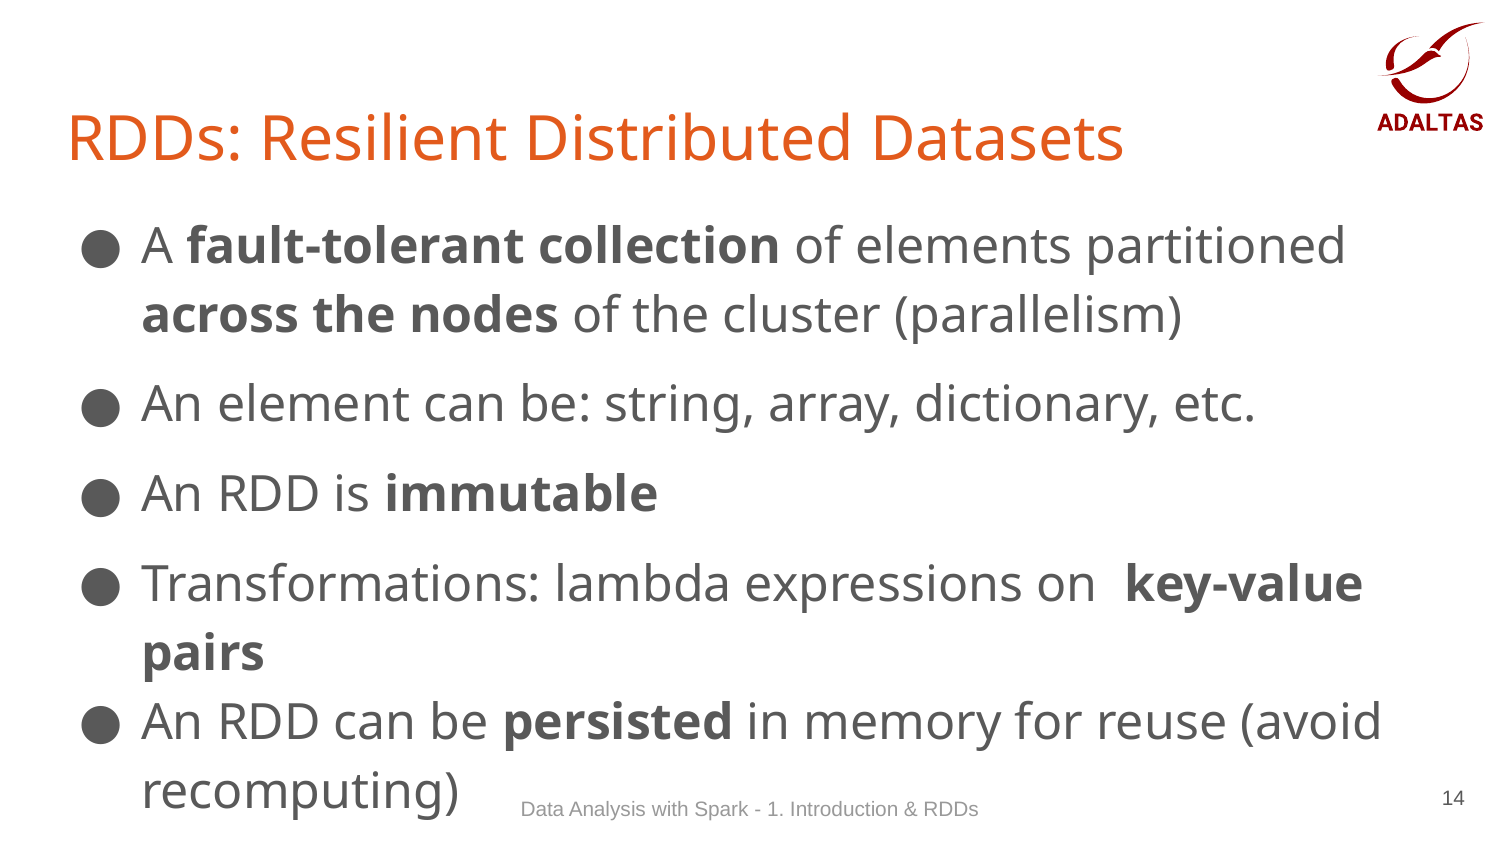

RDDs: Resilient Distributed Datasets
# A fault-tolerant collection of elements partitioned across the nodes of the cluster (parallelism)
An element can be: string, array, dictionary, etc.
An RDD is immutable
Transformations: lambda expressions on key-value pairs
An RDD can be persisted in memory for reuse (avoid recomputing)
Data Analysis with Spark - 1. Introduction & RDDs